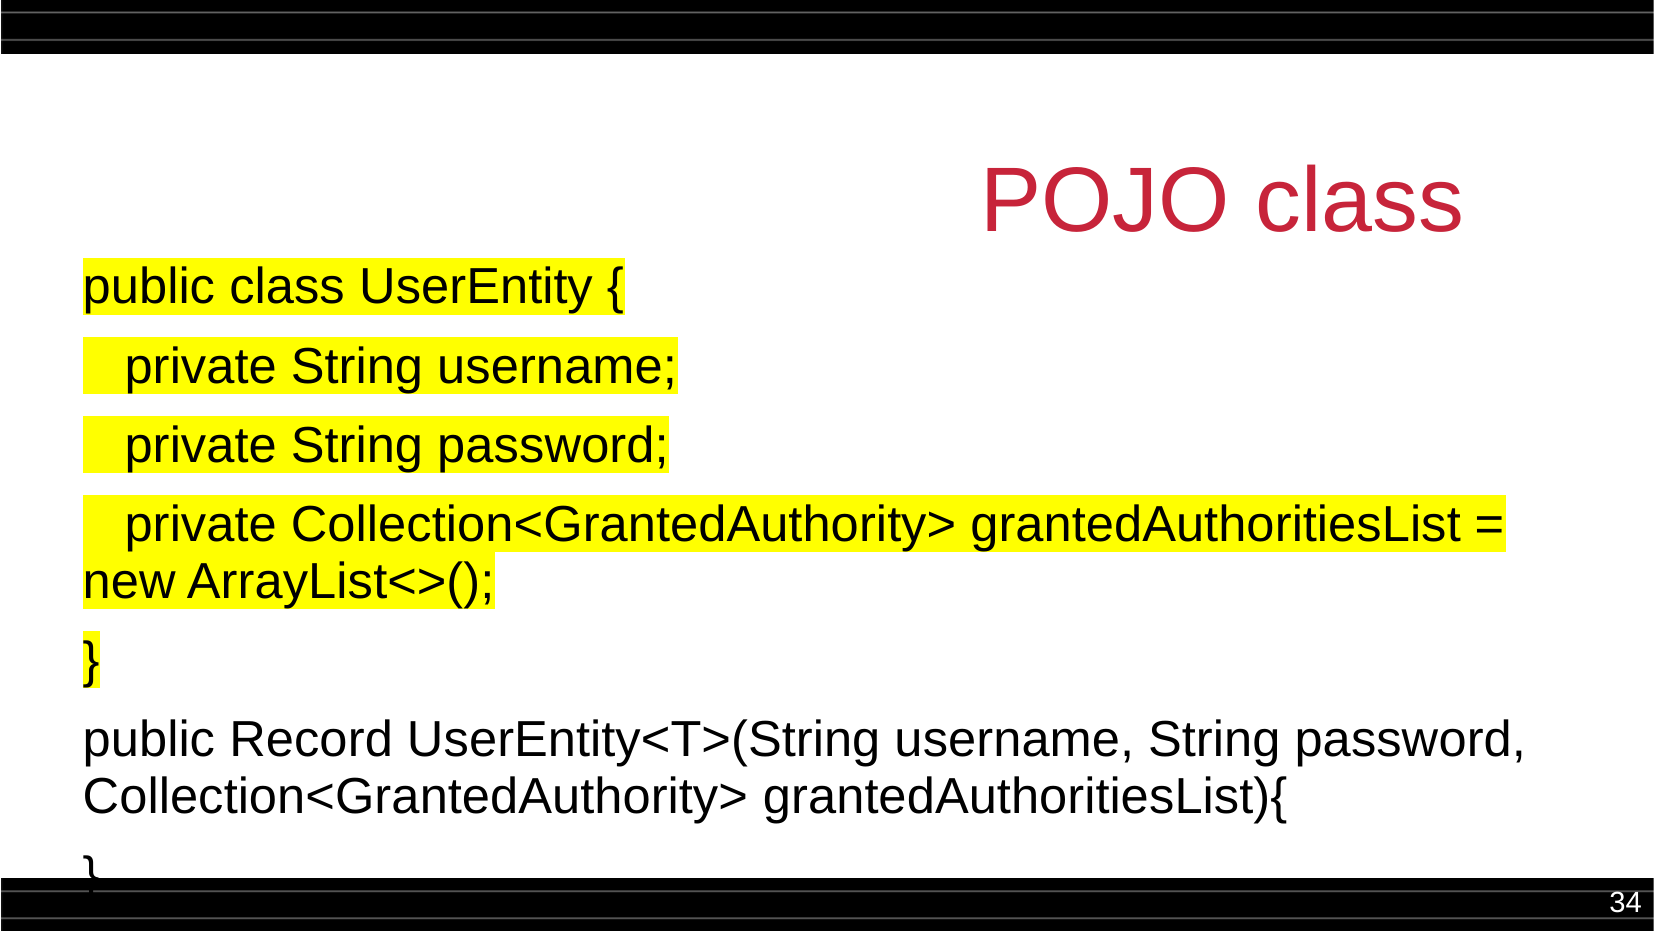

# POJO class
public class UserEntity {
 private String username;
 private String password;
 private Collection<GrantedAuthority> grantedAuthoritiesList = new ArrayList<>();
}
public Record UserEntity<T>(String username, String password, Collection<GrantedAuthority> grantedAuthoritiesList){
}